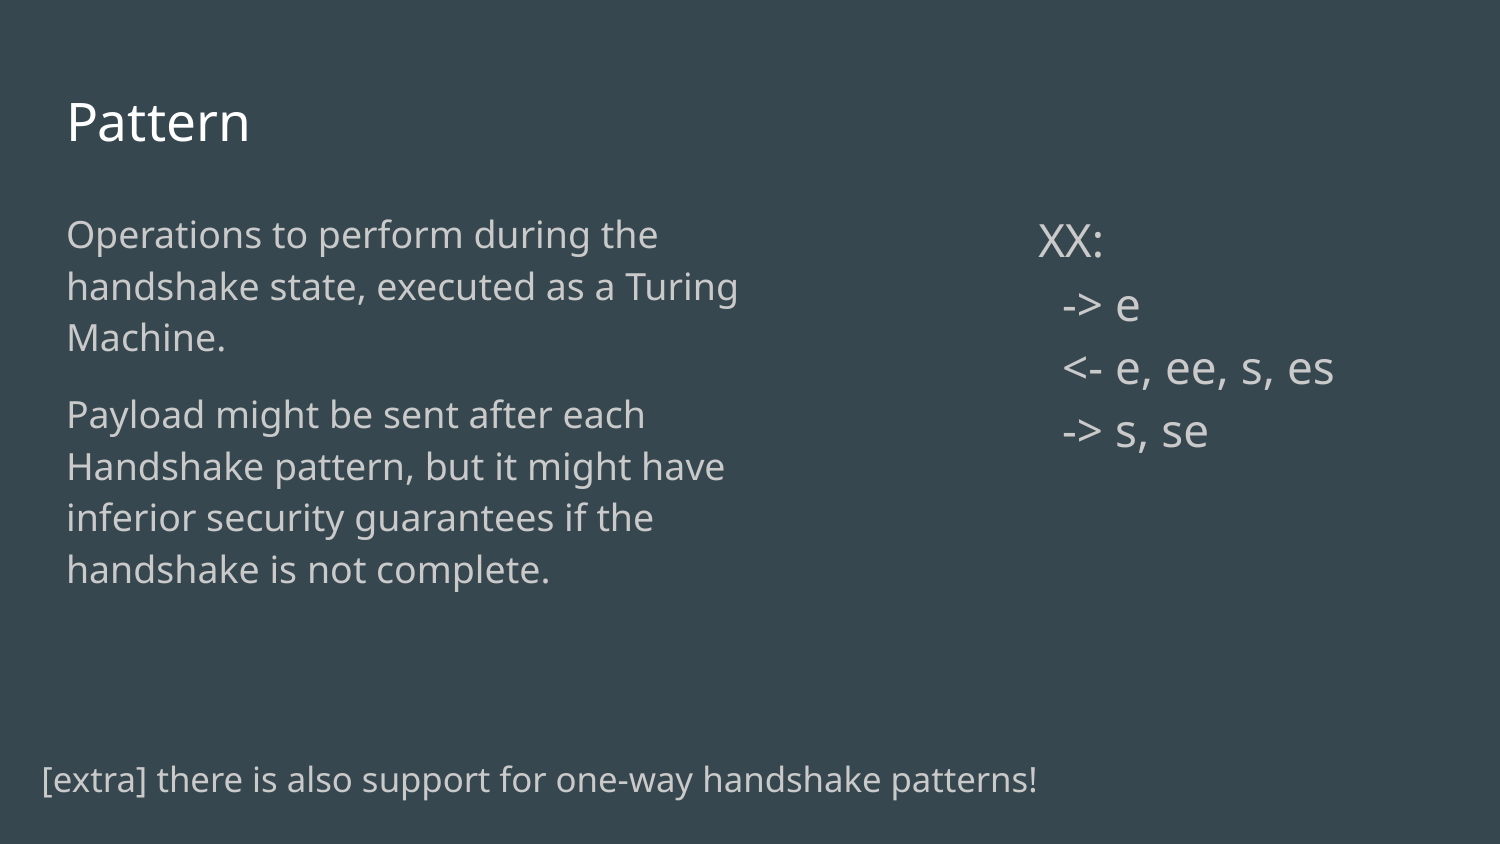

# Pattern
Operations to perform during the handshake state, executed as a Turing Machine.
Payload might be sent after each Handshake pattern, but it might have inferior security guarantees if the handshake is not complete.
XX:
 -> e
 <- e, ee, s, es
 -> s, se
[extra] there is also support for one-way handshake patterns!